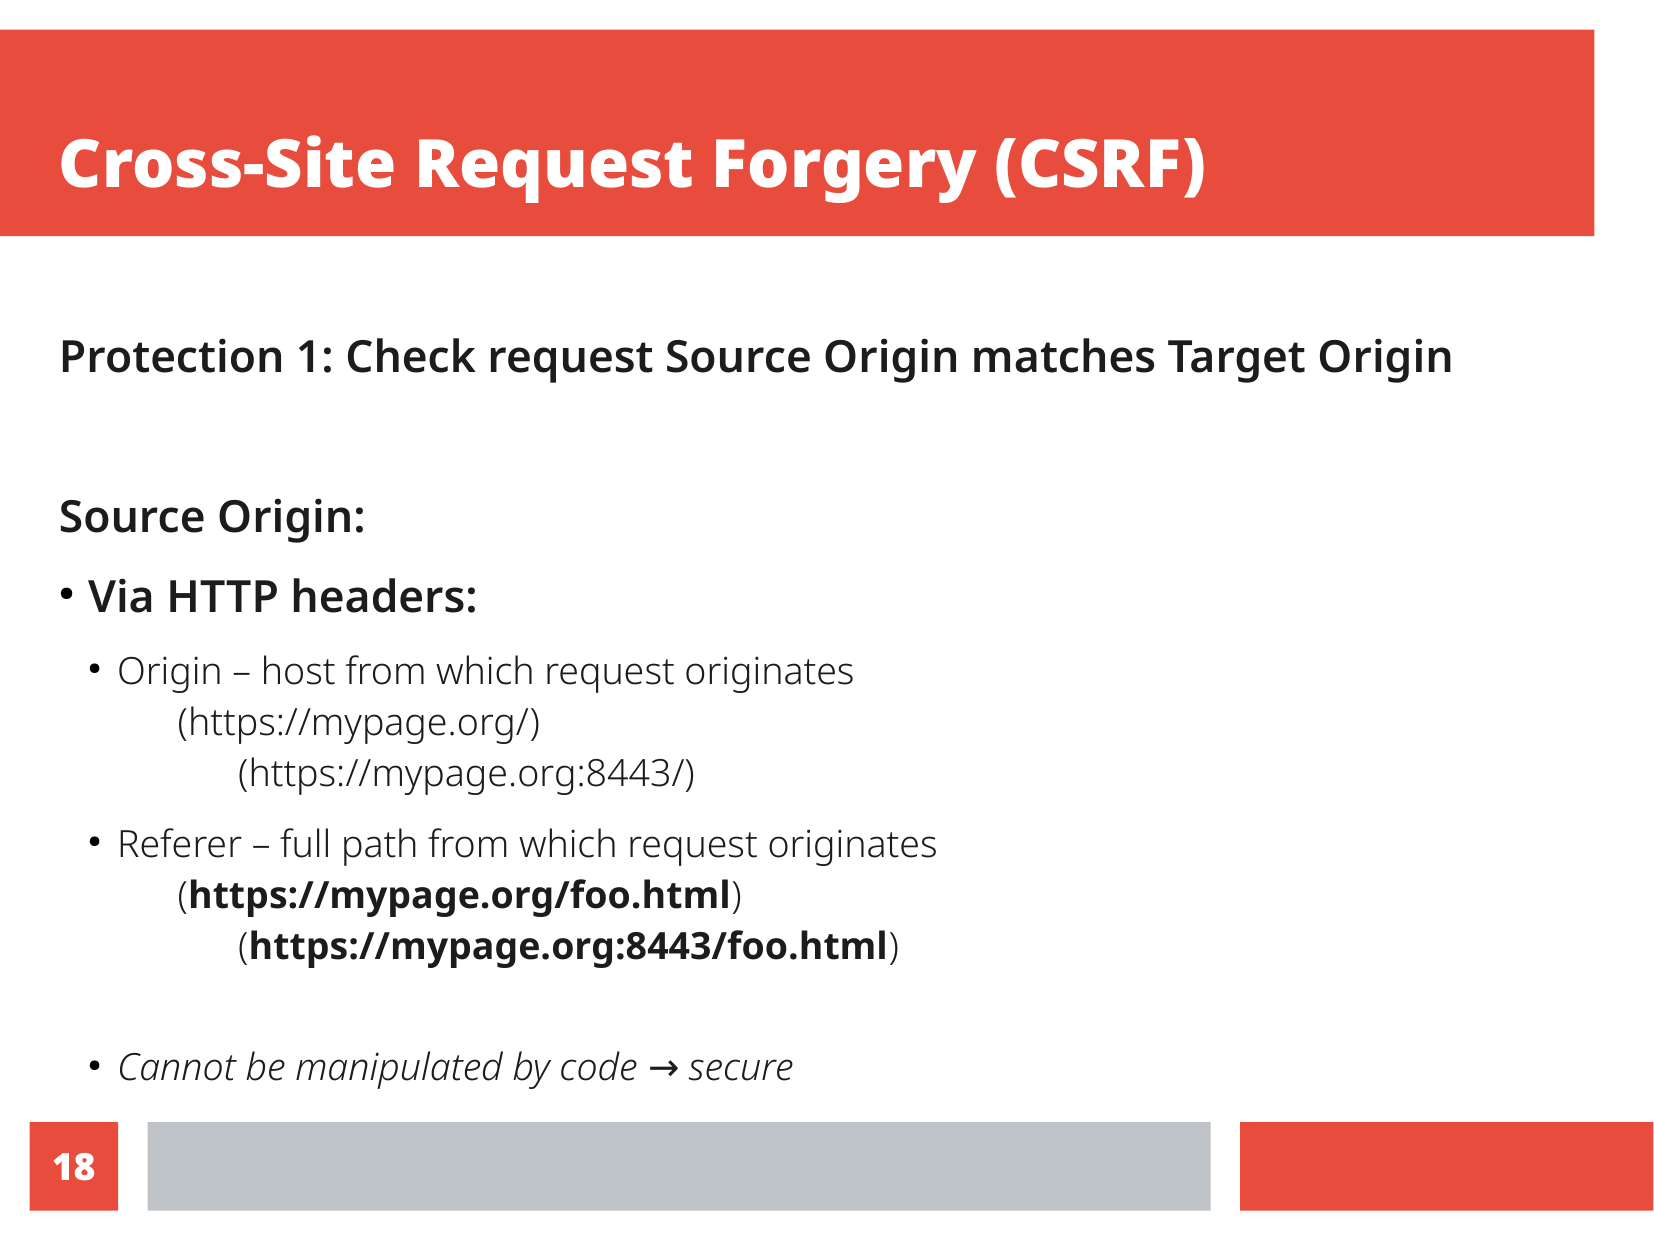

# Cross-Site Request Forgery (CSRF)
Protection 1: Check request Source Origin matches Target Origin
Source Origin:
Via HTTP headers:
Origin – host from which request originates
	(https://mypage.org/)
		(https://mypage.org:8443/)
Referer – full path from which request originates
	(https://mypage.org/foo.html)
		(https://mypage.org:8443/foo.html)
Cannot be manipulated by code → secure
18